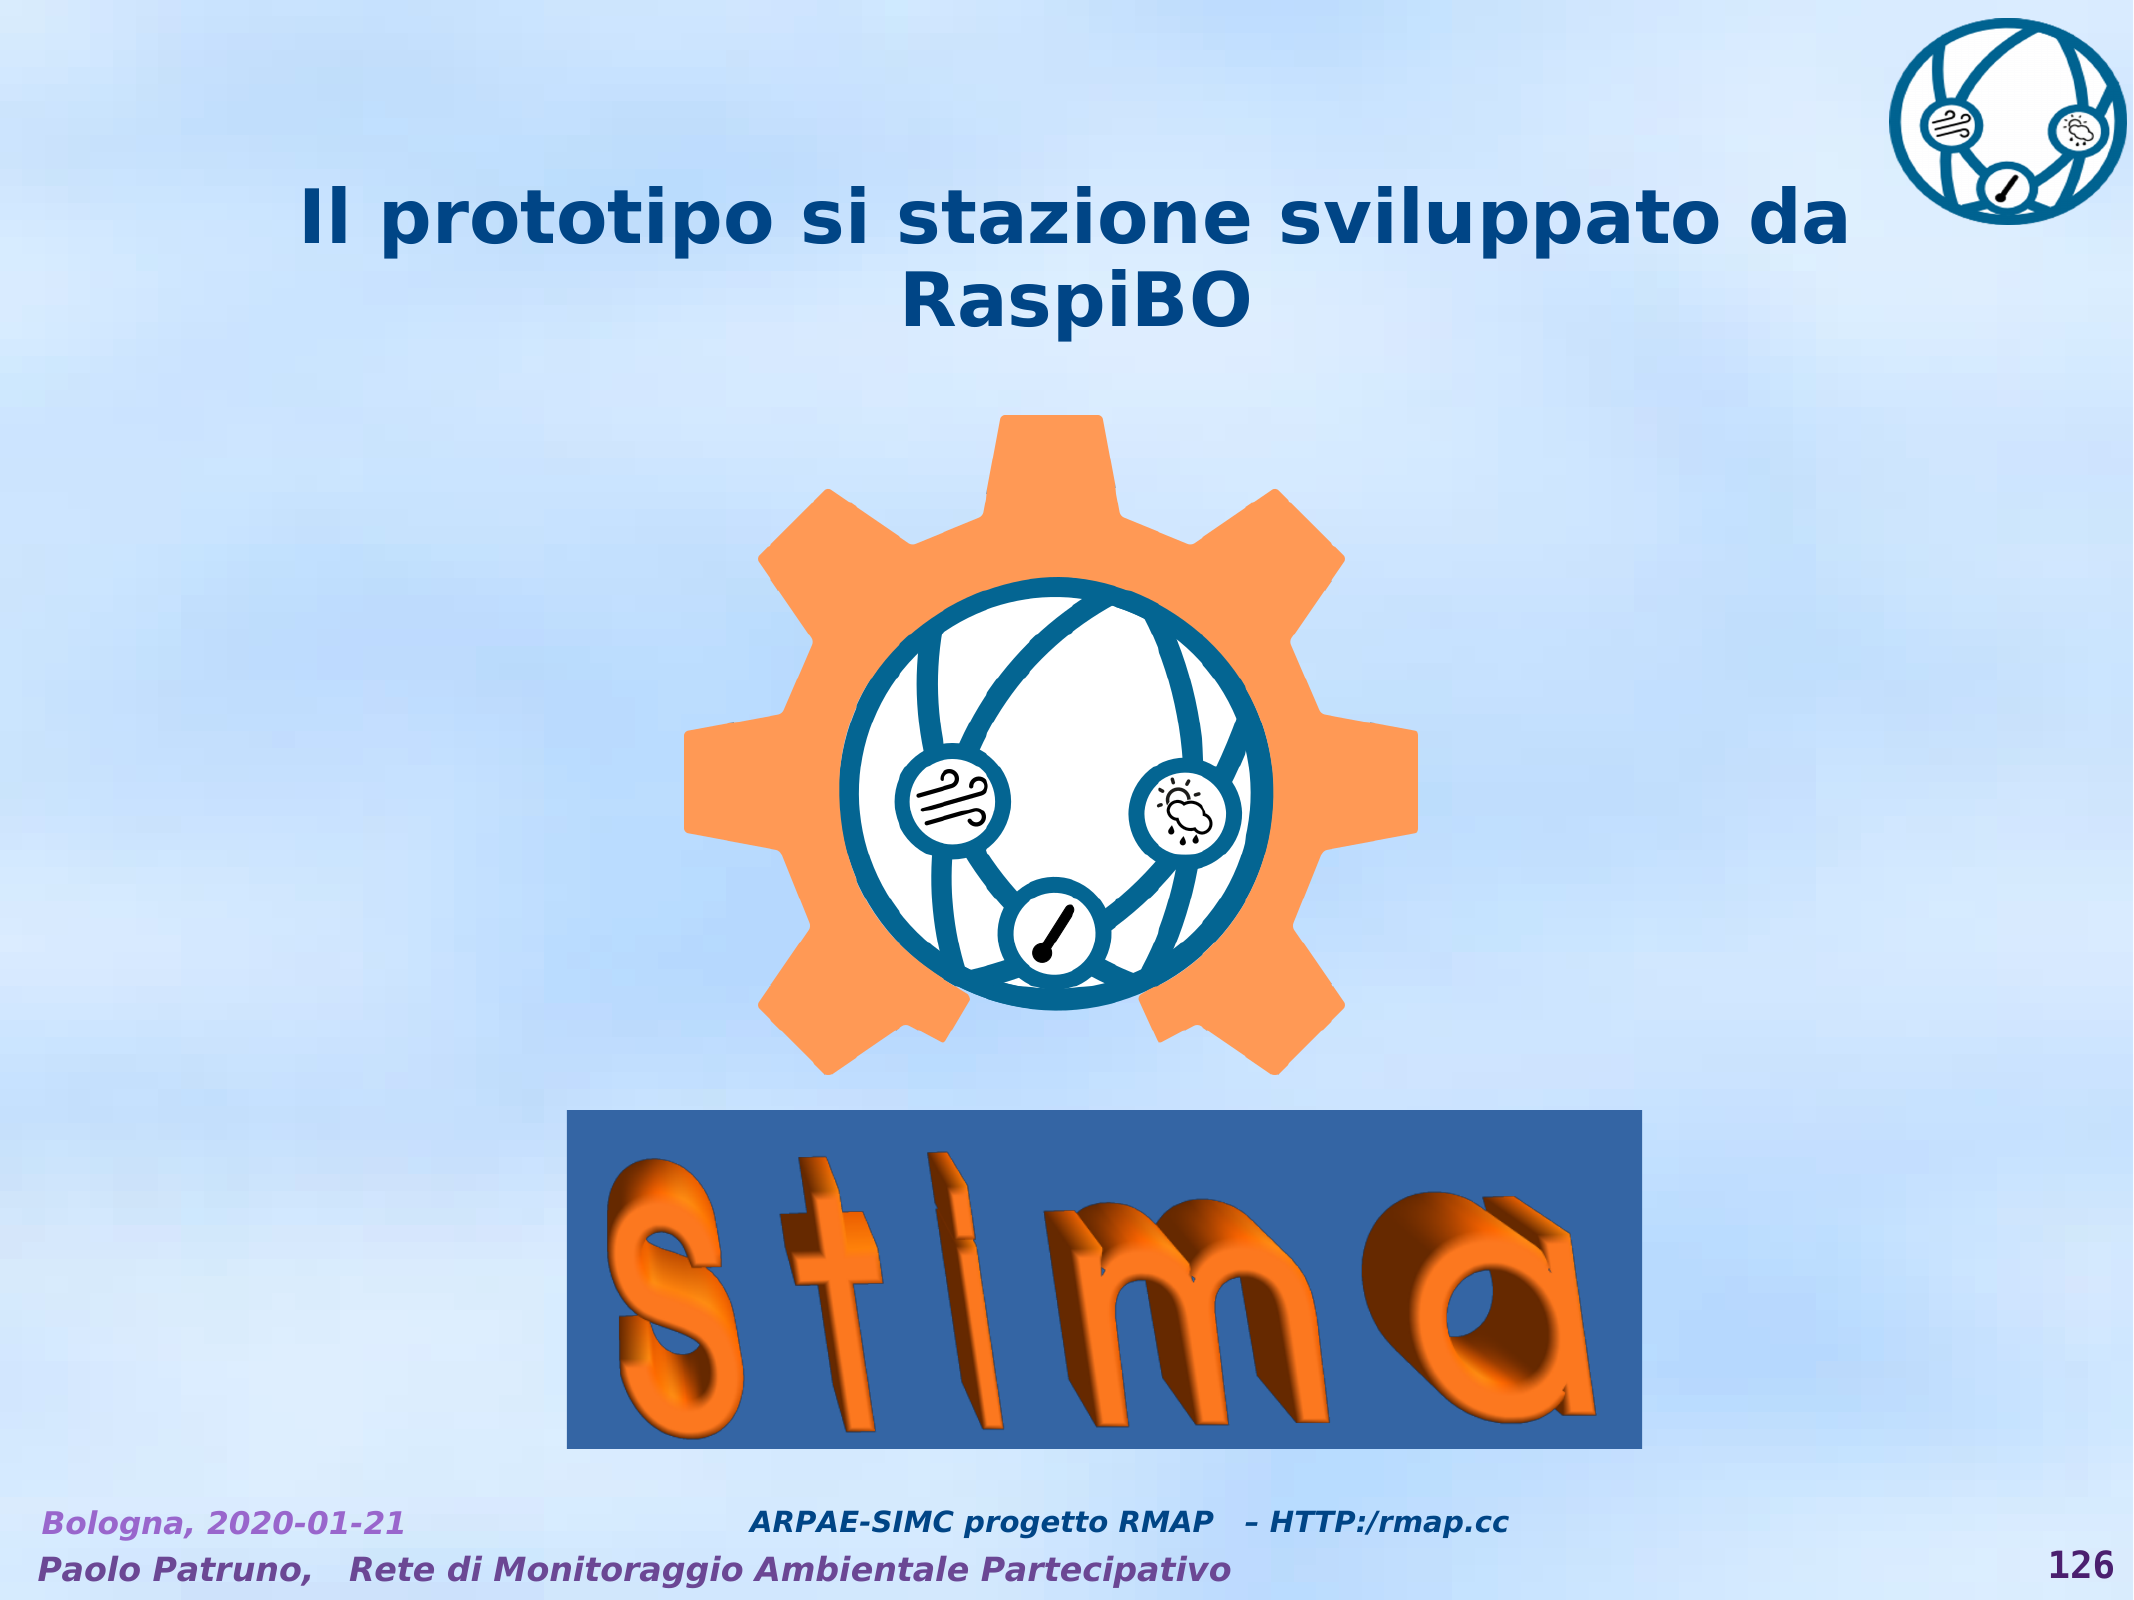

# Il prototipo si stazione sviluppato da RaspiBO